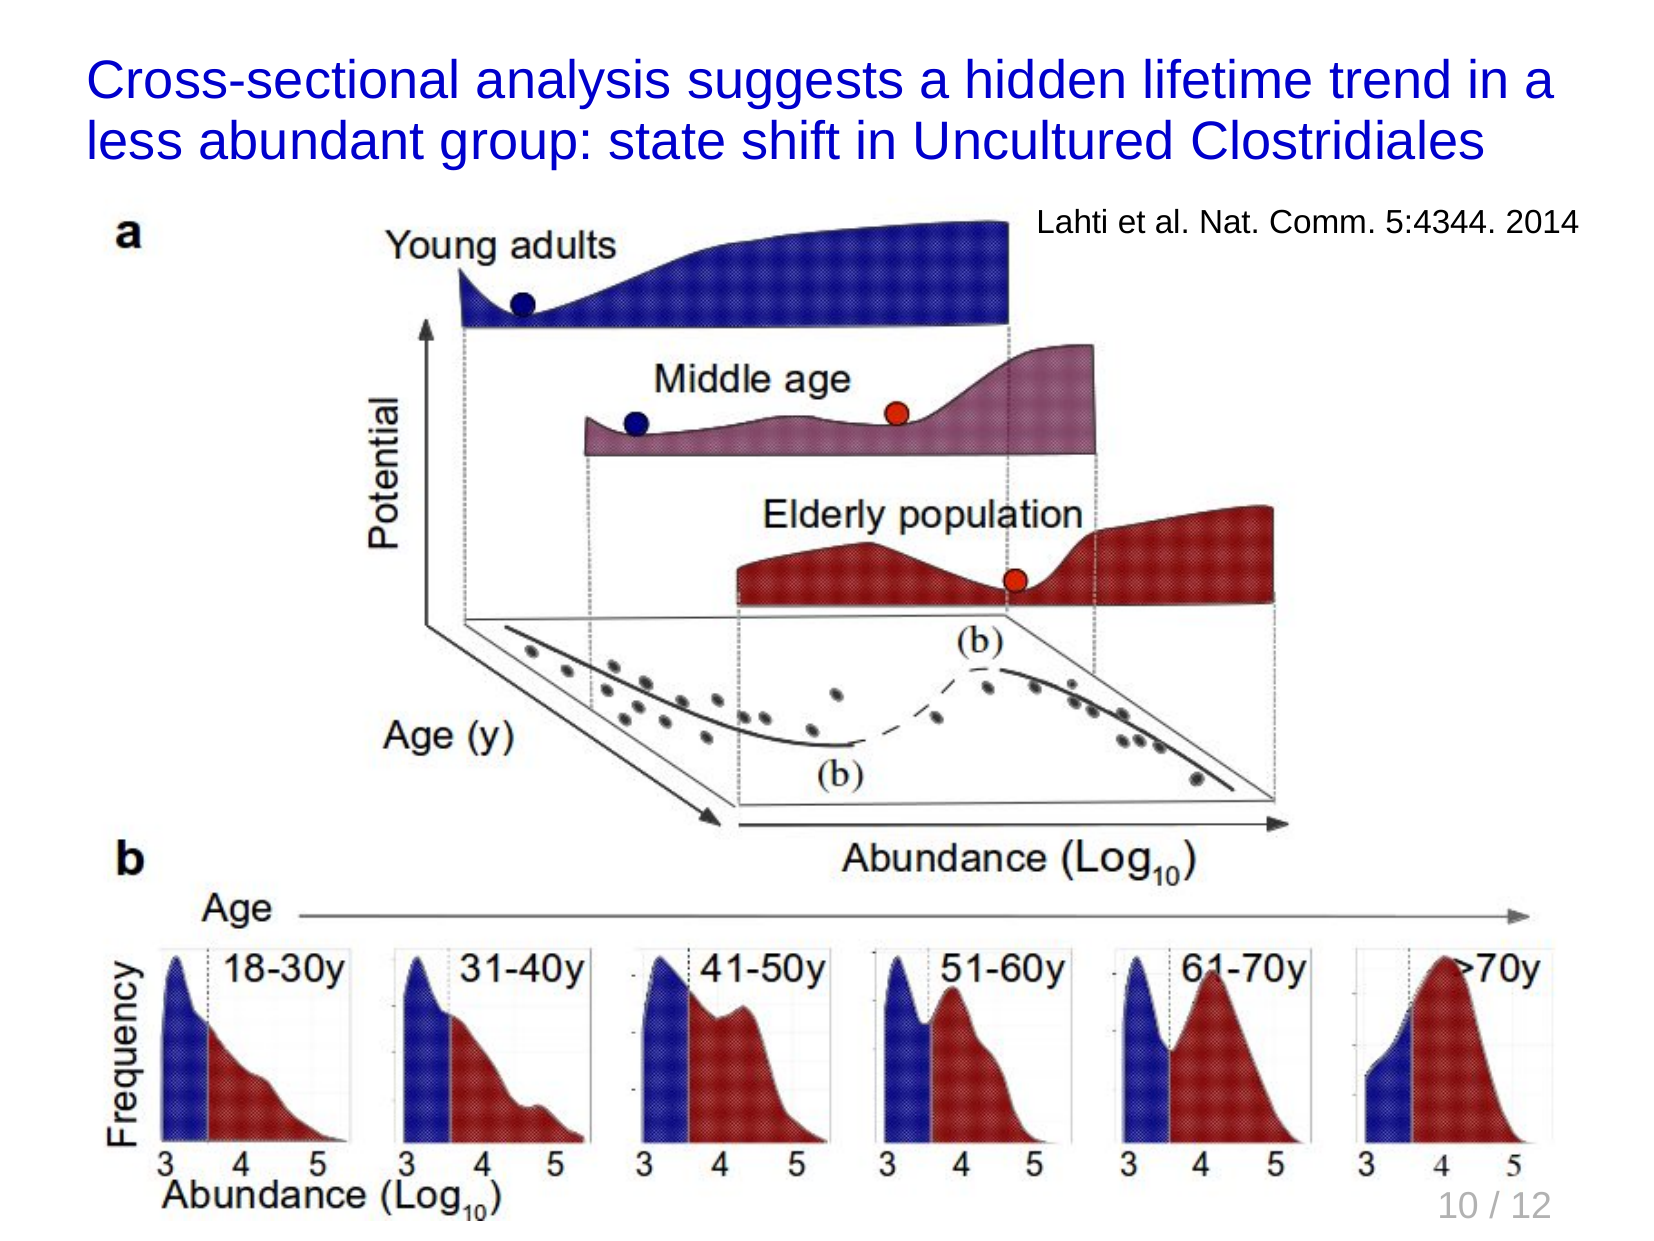

# Cross-sectional analysis suggests a hidden lifetime trend in a less abundant group: state shift in Uncultured Clostridiales
Lahti et al. Nat. Comm. 5:4344. 2014